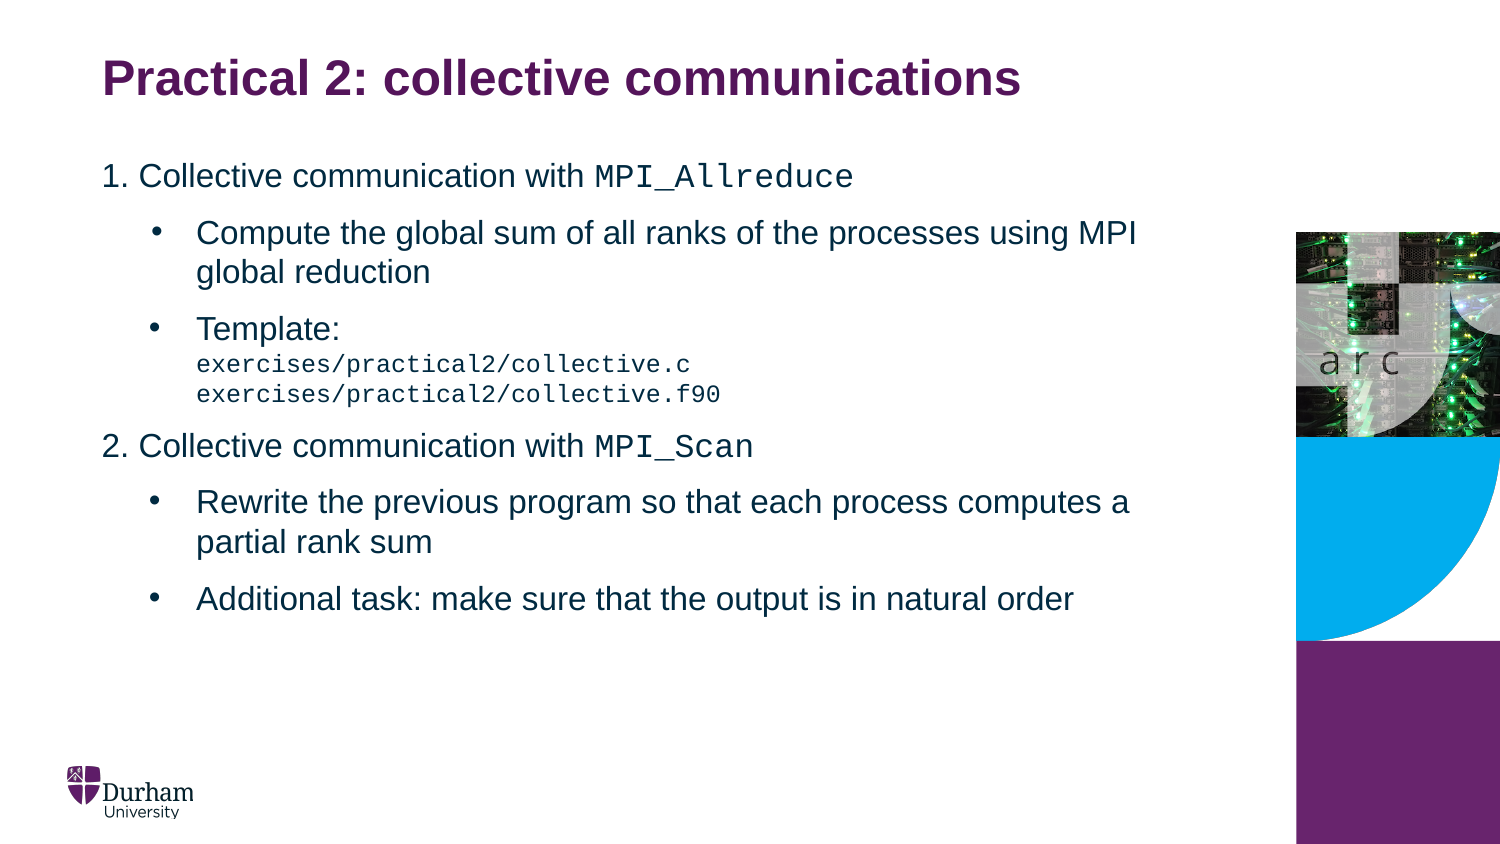

# Practical 2: collective communications
1. Collective communication with MPI_Allreduce
Compute the global sum of all ranks of the processes using MPI global reduction
Template:
exercises/practical2/collective.c
exercises/practical2/collective.f90
2. Collective communication with MPI_Scan
Rewrite the previous program so that each process computes a partial rank sum
Additional task: make sure that the output is in natural order